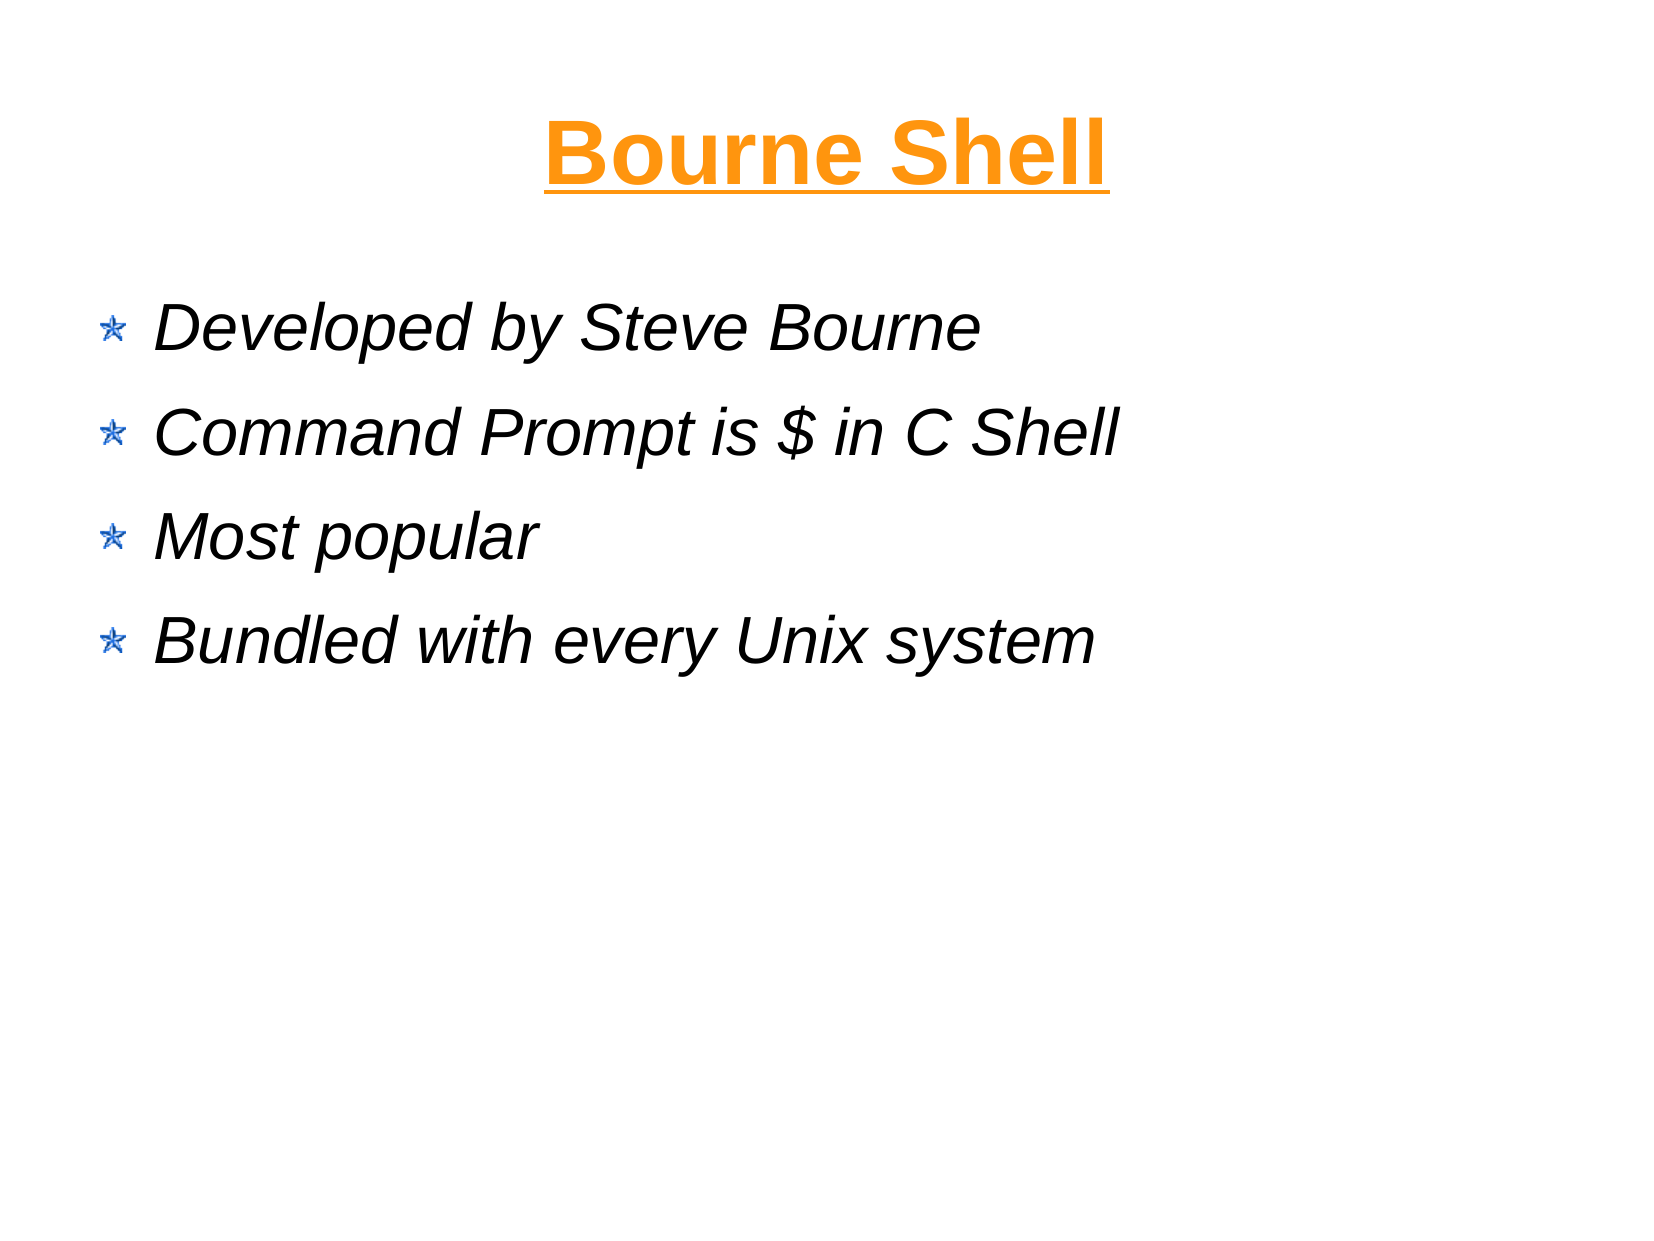

# Bourne Shell
Developed by Steve Bourne
Command Prompt is $ in C Shell
Most popular
Bundled with every Unix system